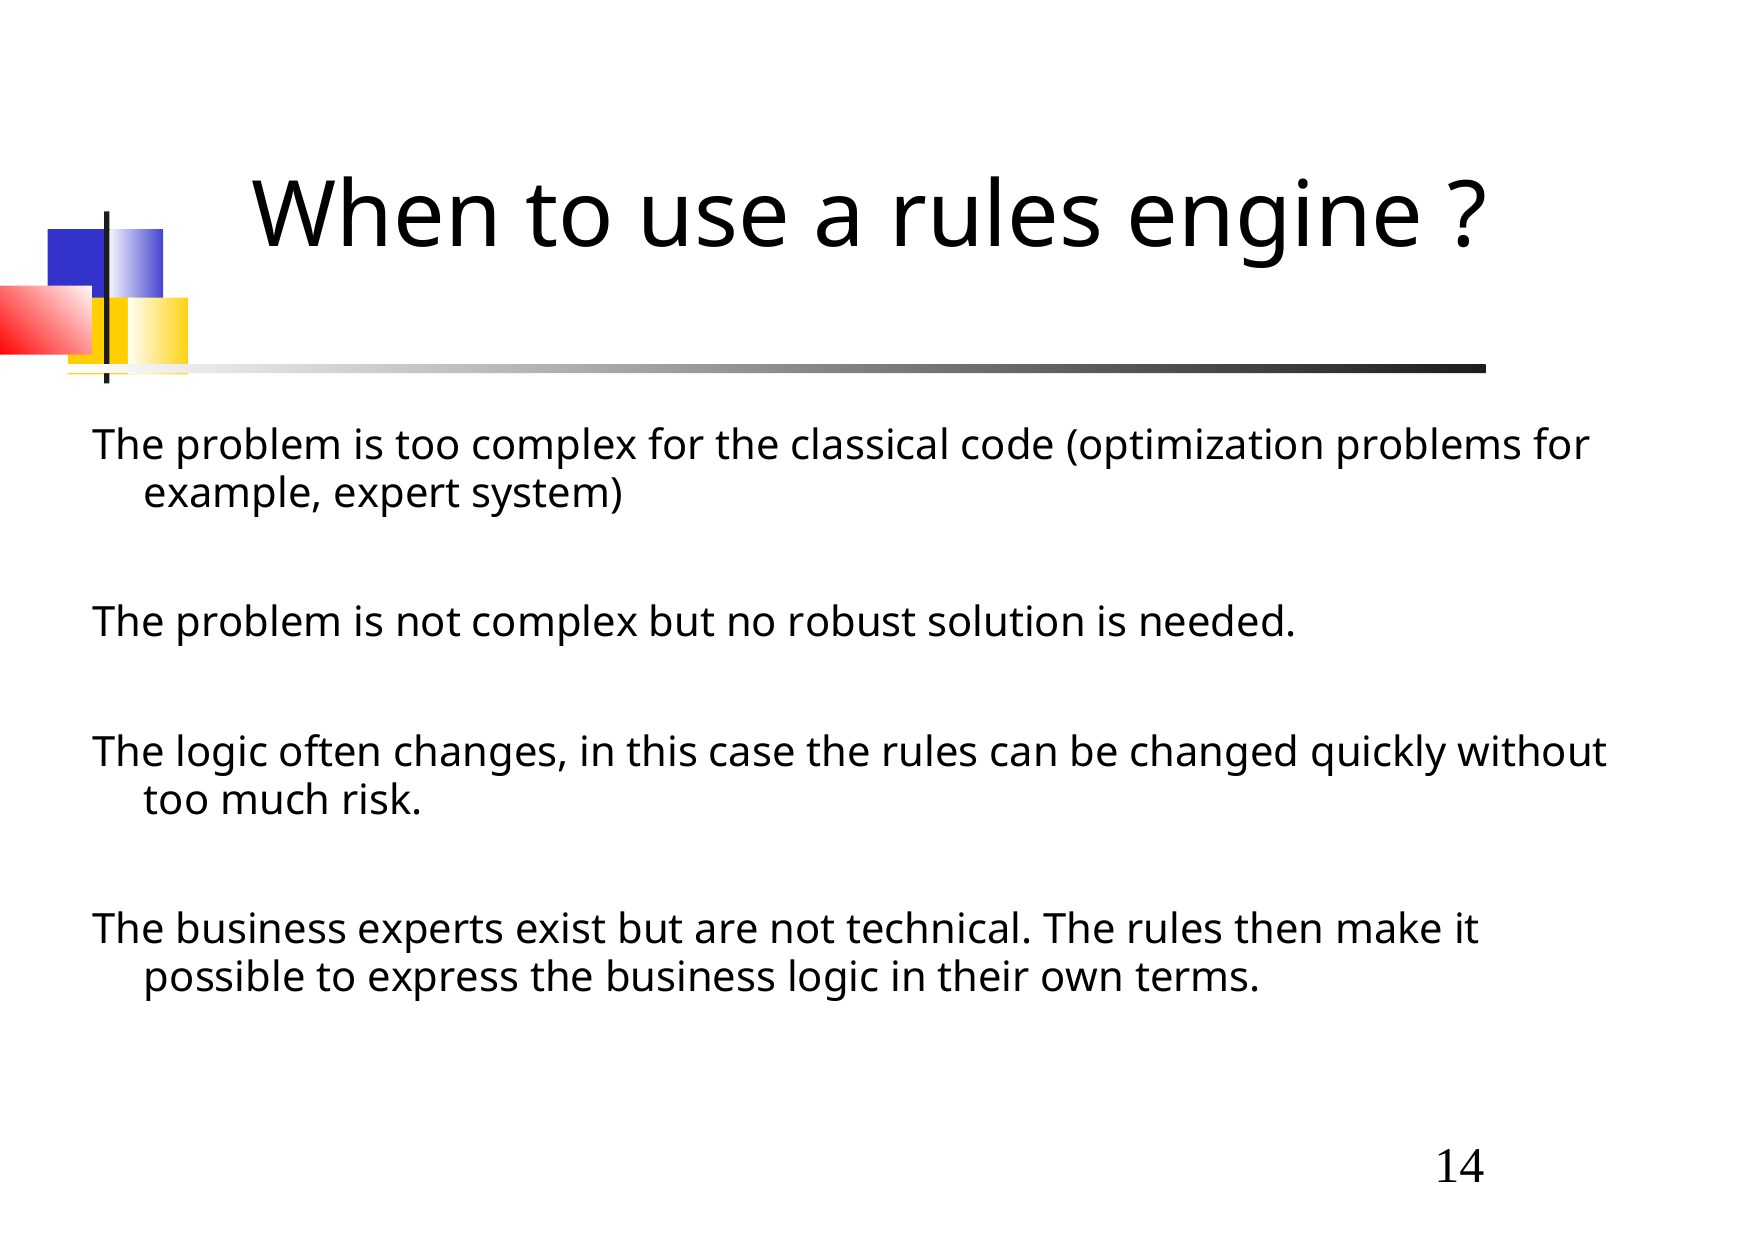

# When to use a rules engine ?
The problem is too complex for the classical code (optimization problems for example, expert system)
The problem is not complex but no robust solution is needed.
The logic often changes, in this case the rules can be changed quickly without too much risk.
The business experts exist but are not technical. The rules then make it possible to express the business logic in their own terms.